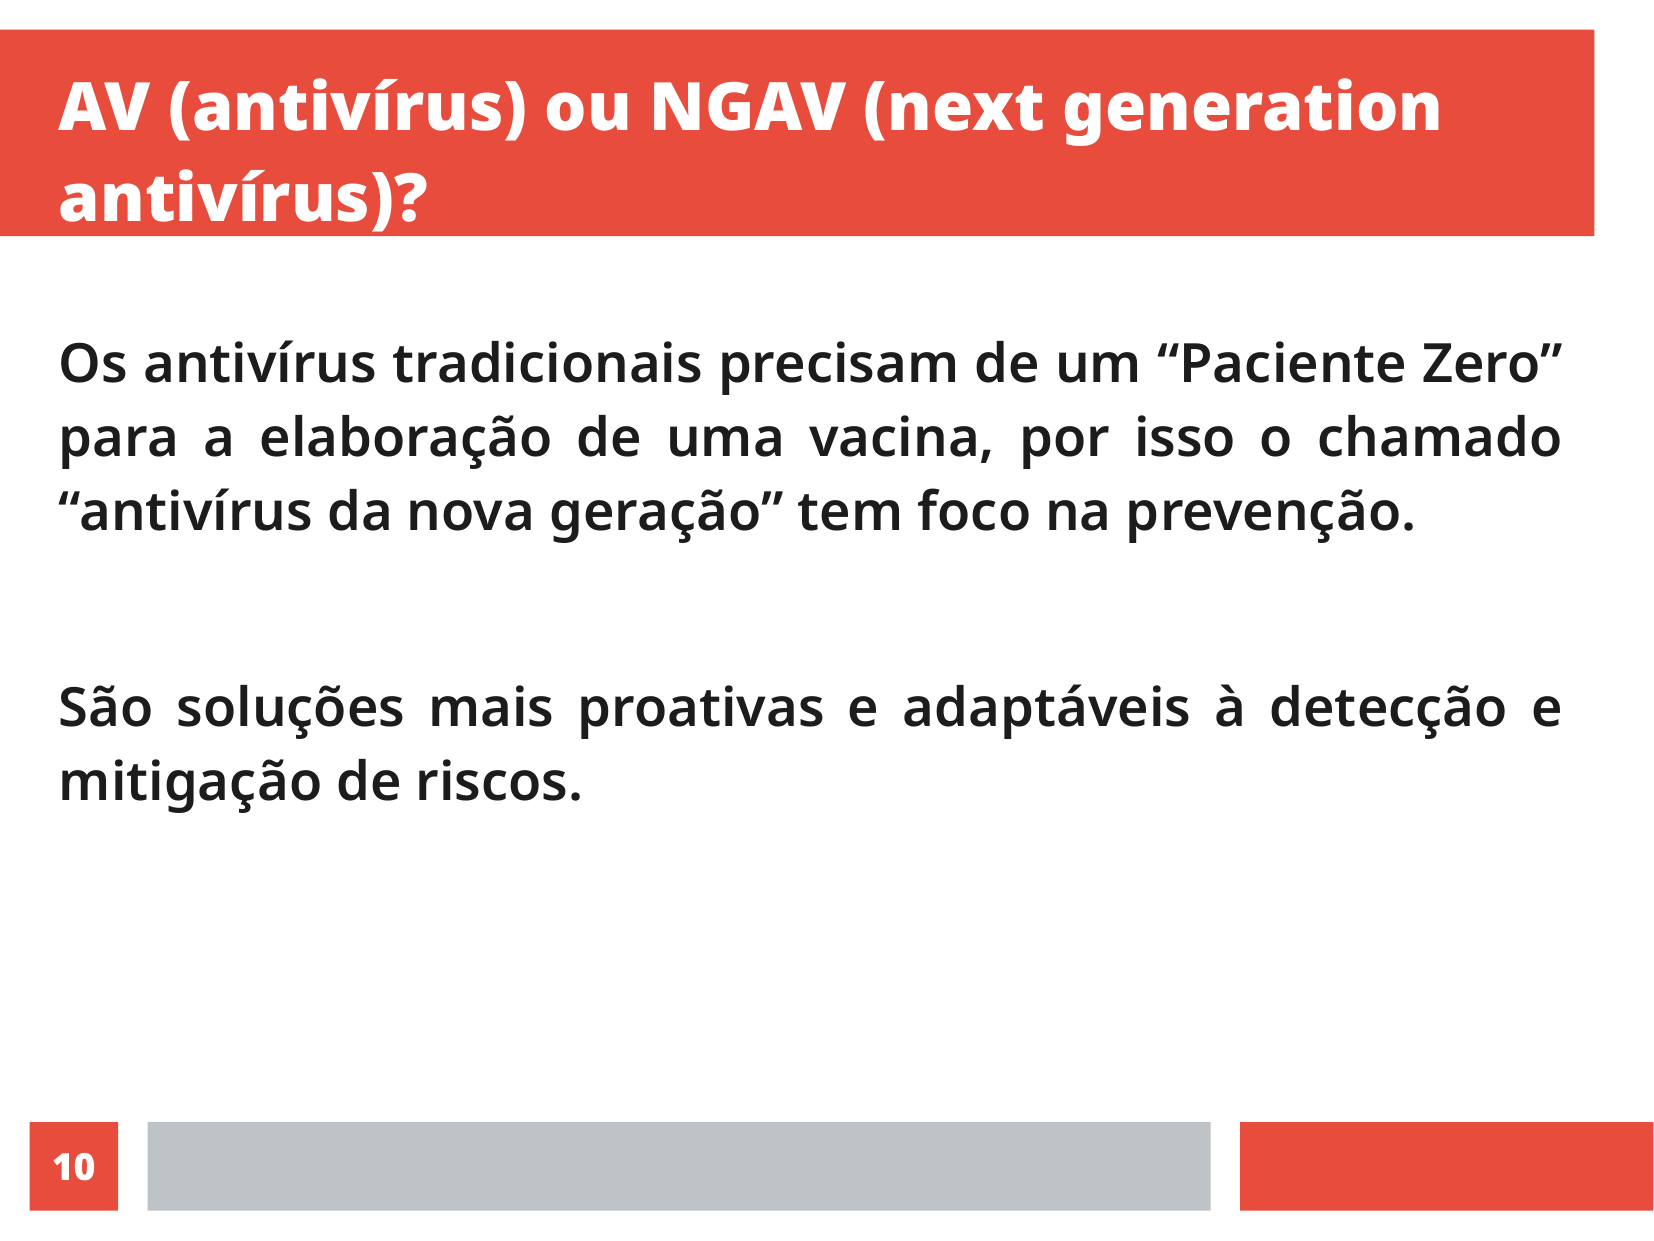

# AV (antivírus) ou NGAV (next generation antivírus)?
Os antivírus tradicionais precisam de um “Paciente Zero” para a elaboração de uma vacina, por isso o chamado “antivírus da nova geração” tem foco na prevenção.
São soluções mais proativas e adaptáveis à detecção e mitigação de riscos.
10